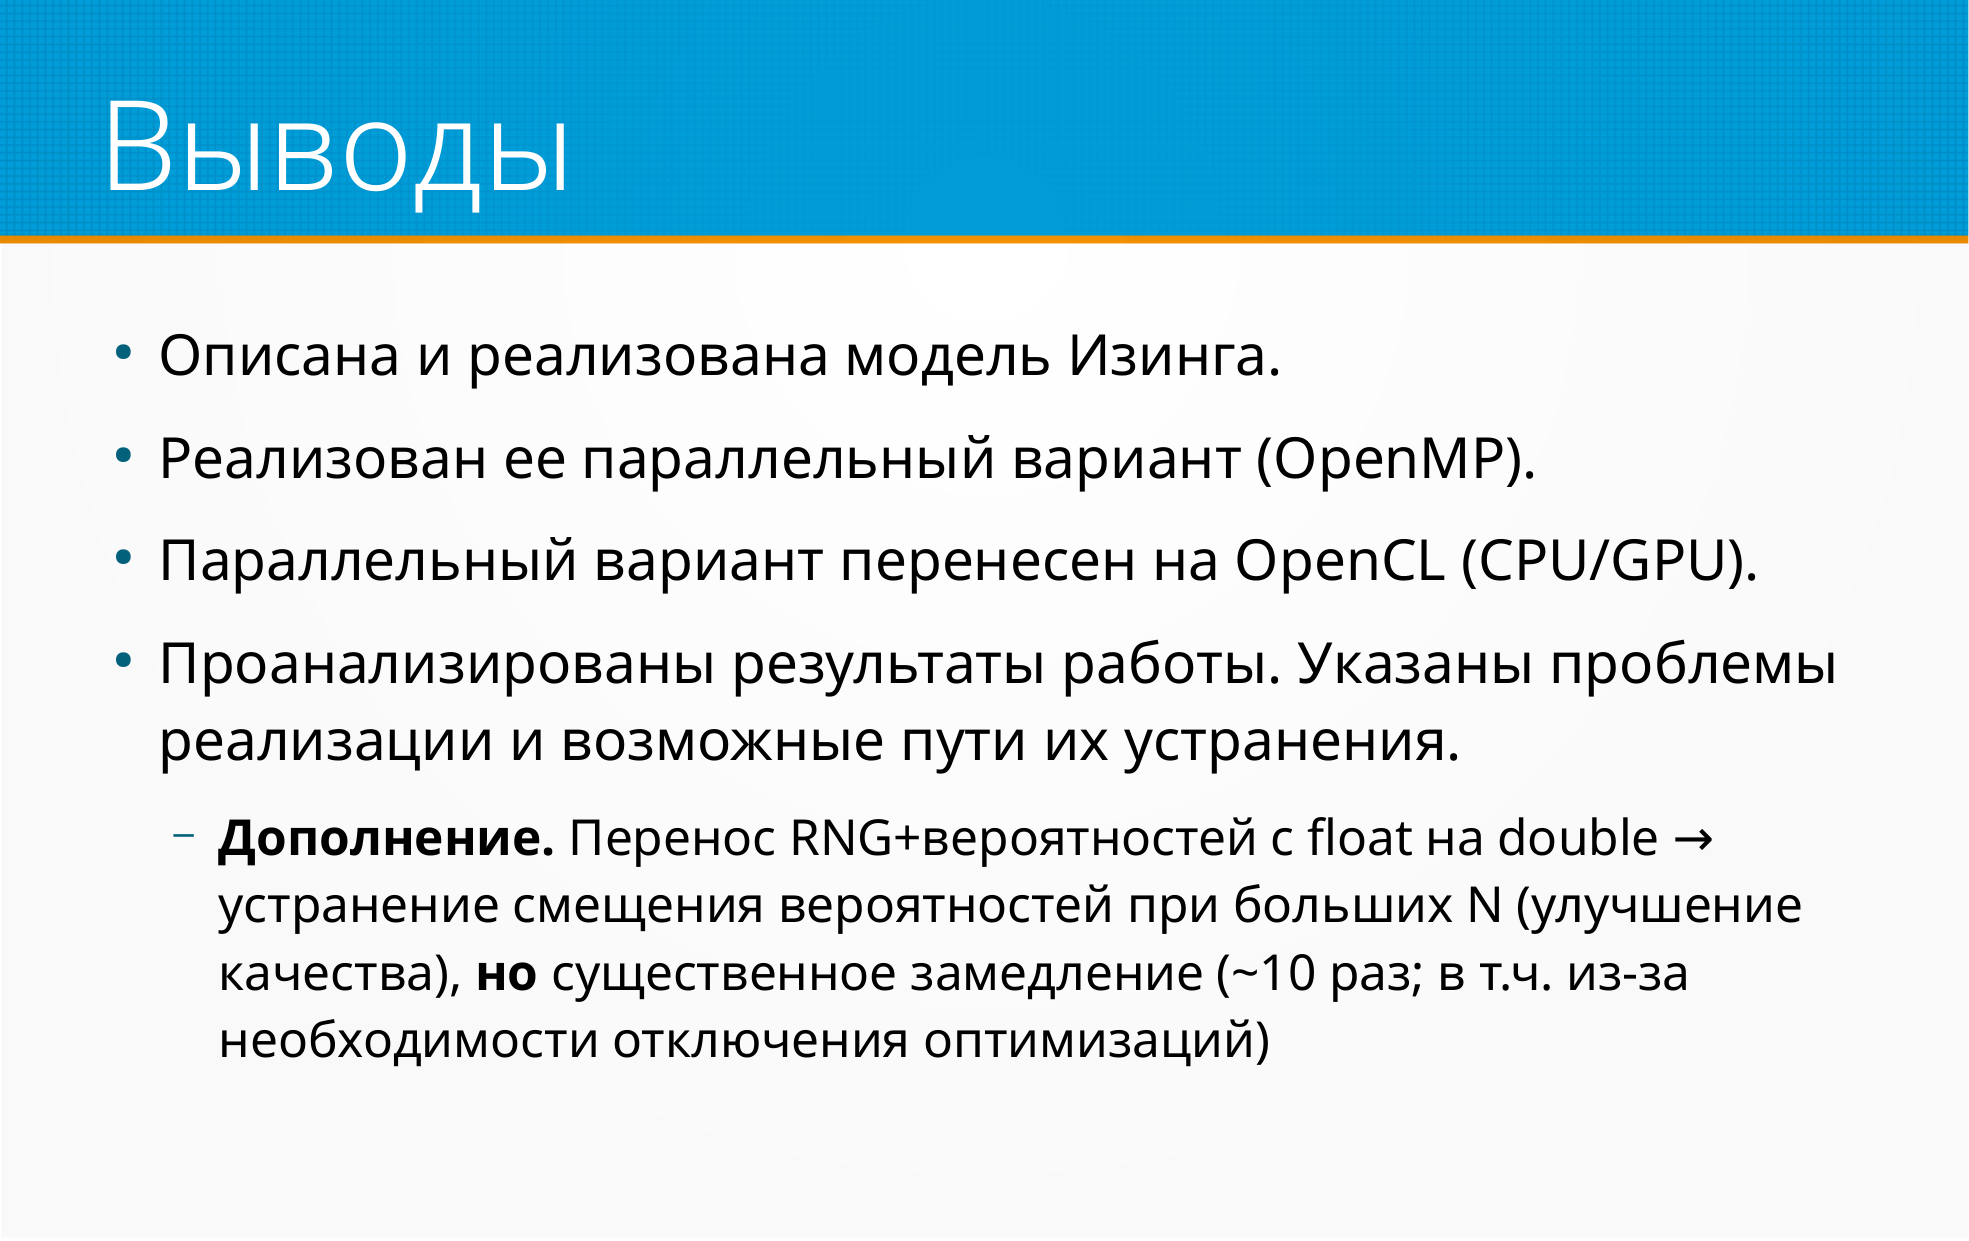

# Выводы
Описана и реализована модель Изинга.
Реализован ее параллельный вариант (OpenMP).
Параллельный вариант перенесен на OpenCL (CPU/GPU).
Проанализированы результаты работы. Указаны проблемы реализации и возможные пути их устранения.
Дополнение. Перенос RNG+вероятностей с float на double → устранение смещения вероятностей при больших N (улучшение качества), но существенное замедление (~10 раз; в т.ч. из-за необходимости отключения оптимизаций)